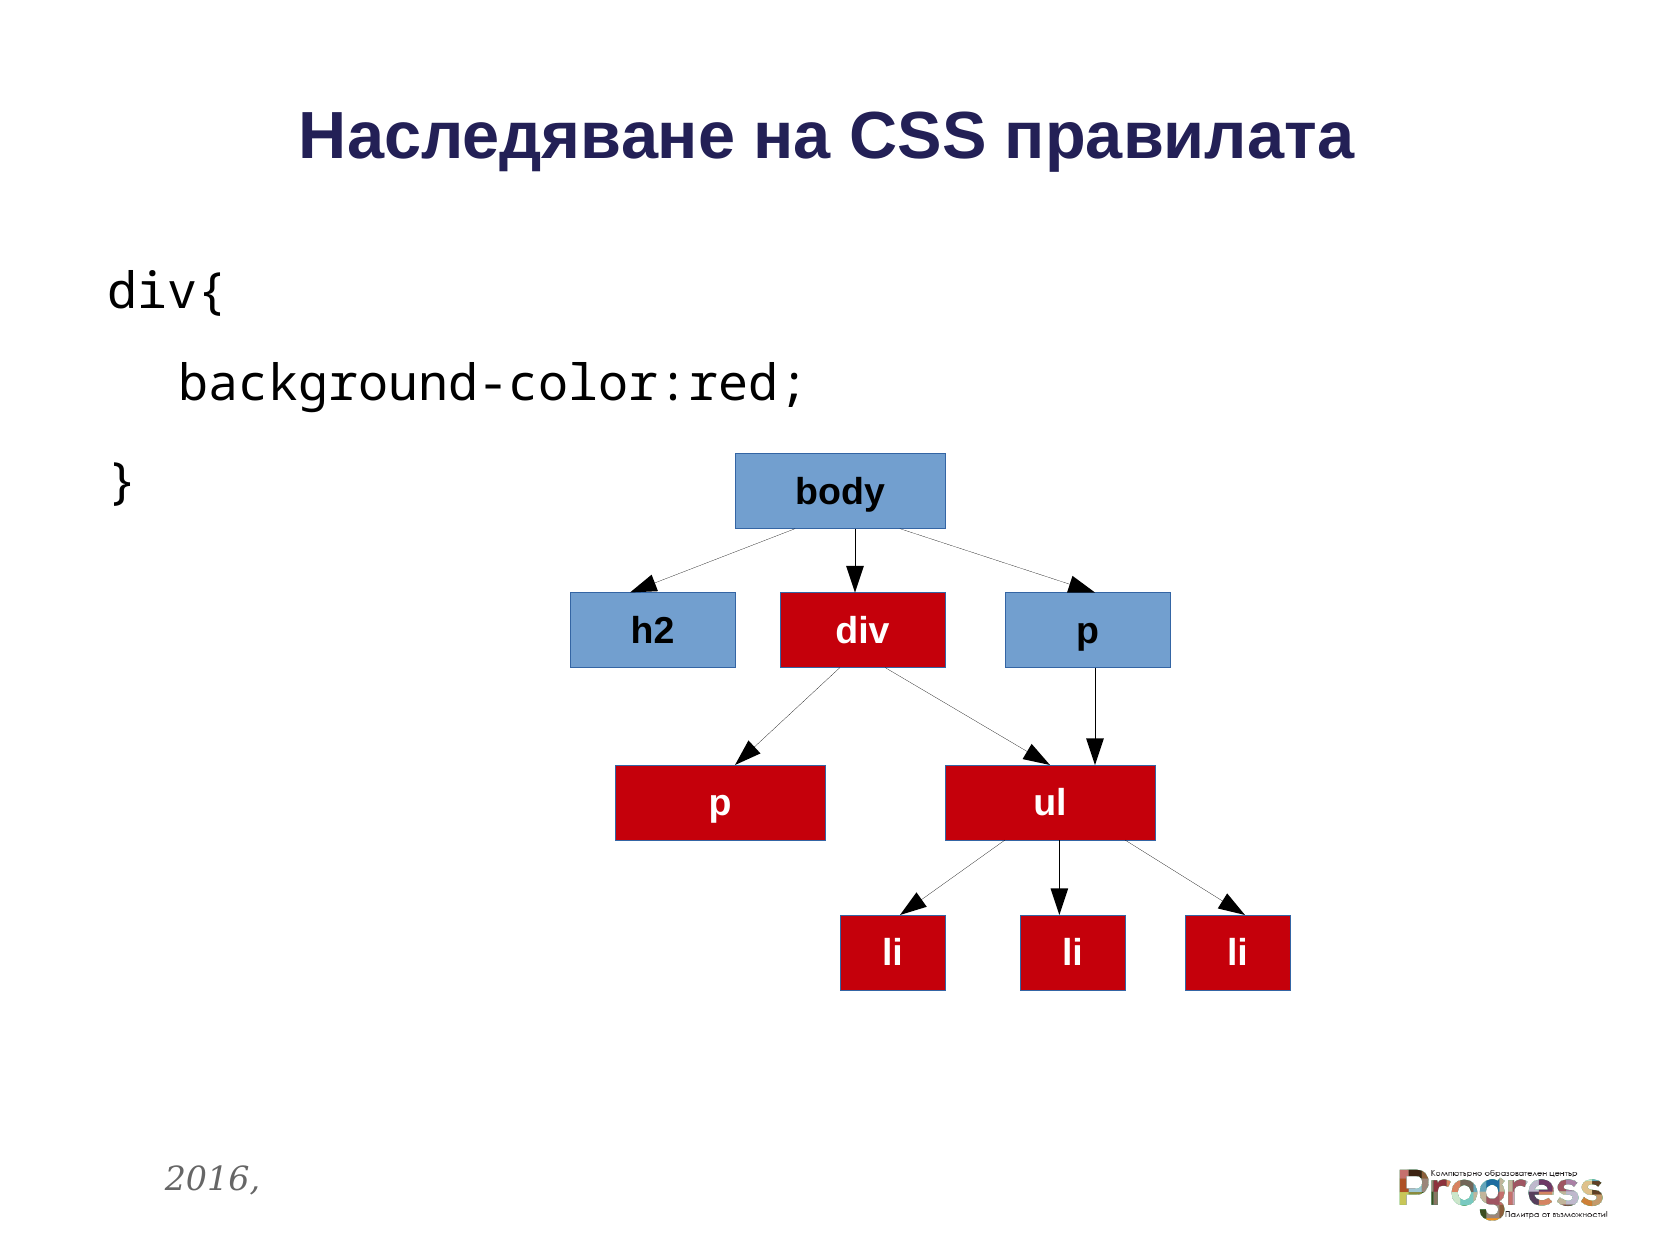

# Наследяване на CSS правилата
div{
background-color:red;
}
body
h2
div
p
p
ul
li
li
li
2016,